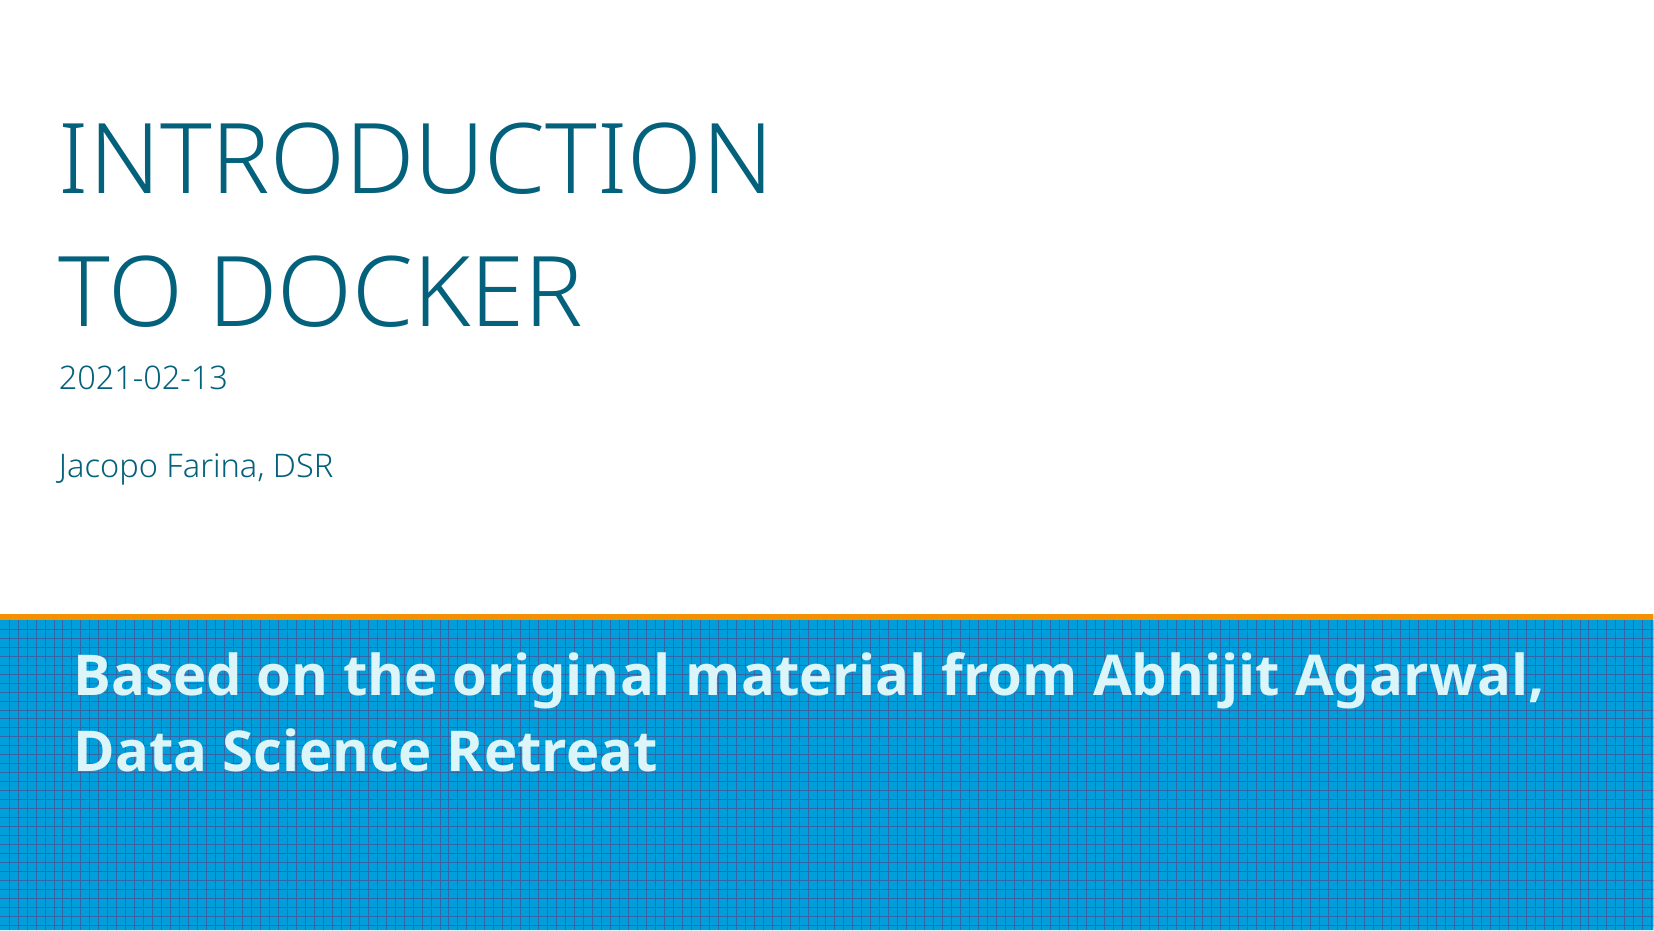

# INTRODUCTION TO DOCKER 2021-02-13 Jacopo Farina, DSR
Based on the original material from Abhijit Agarwal, Data Science Retreat